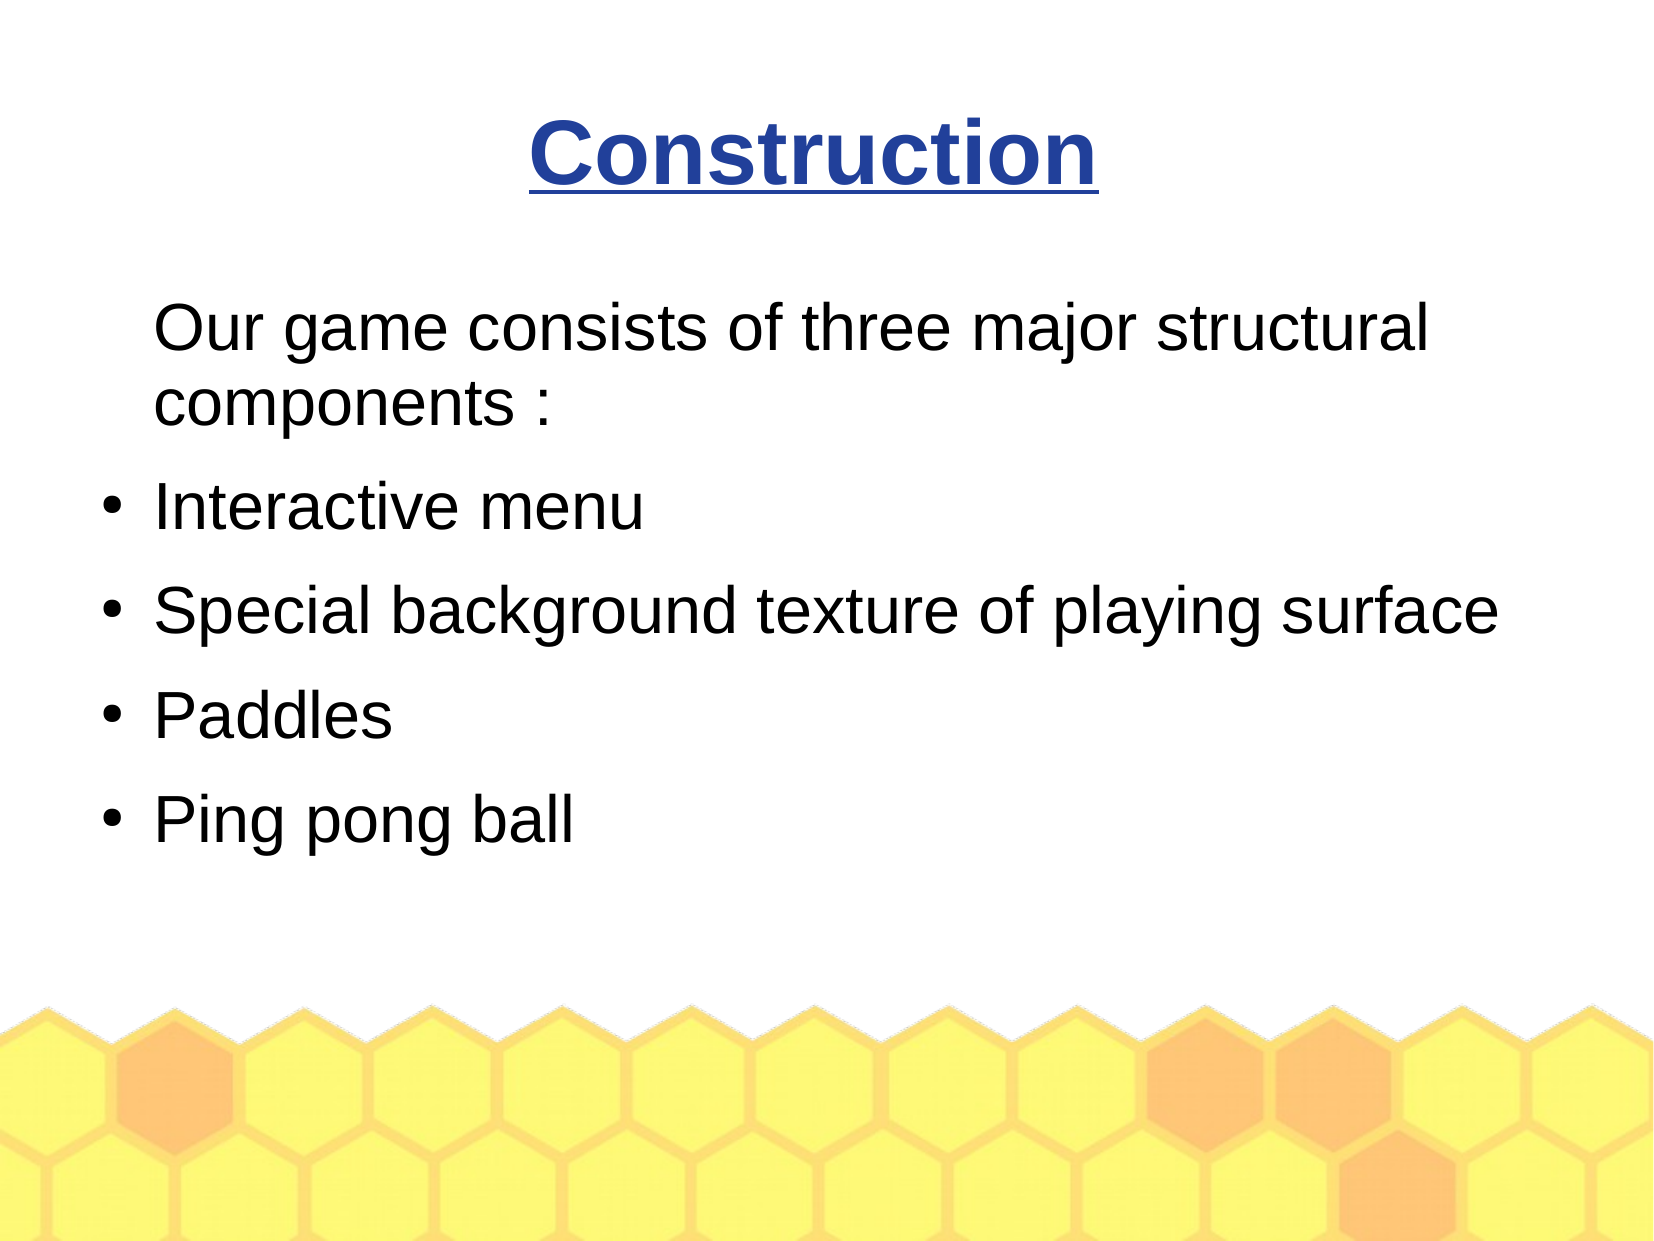

# Construction
Our game consists of three major structural components :
Interactive menu
Special background texture of playing surface
Paddles
Ping pong ball